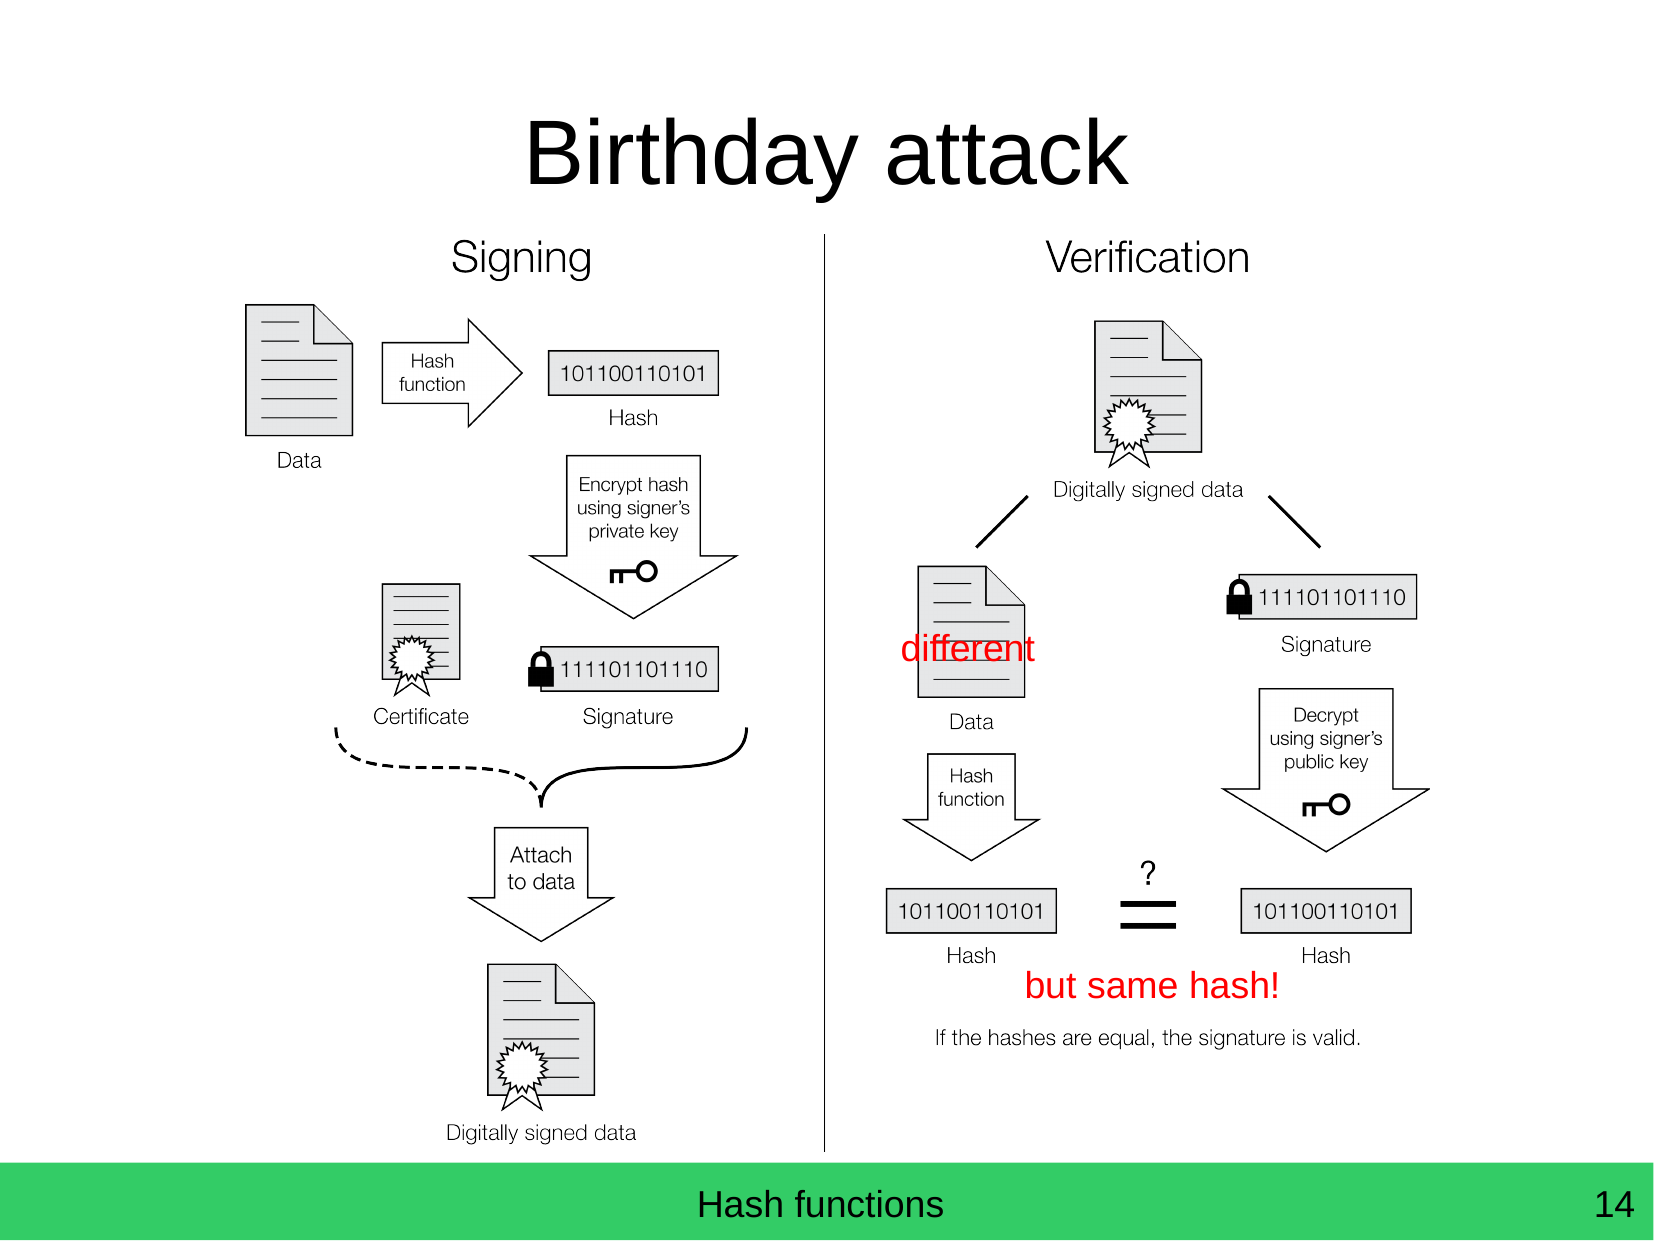

# Birthday attack
different
but same hash!